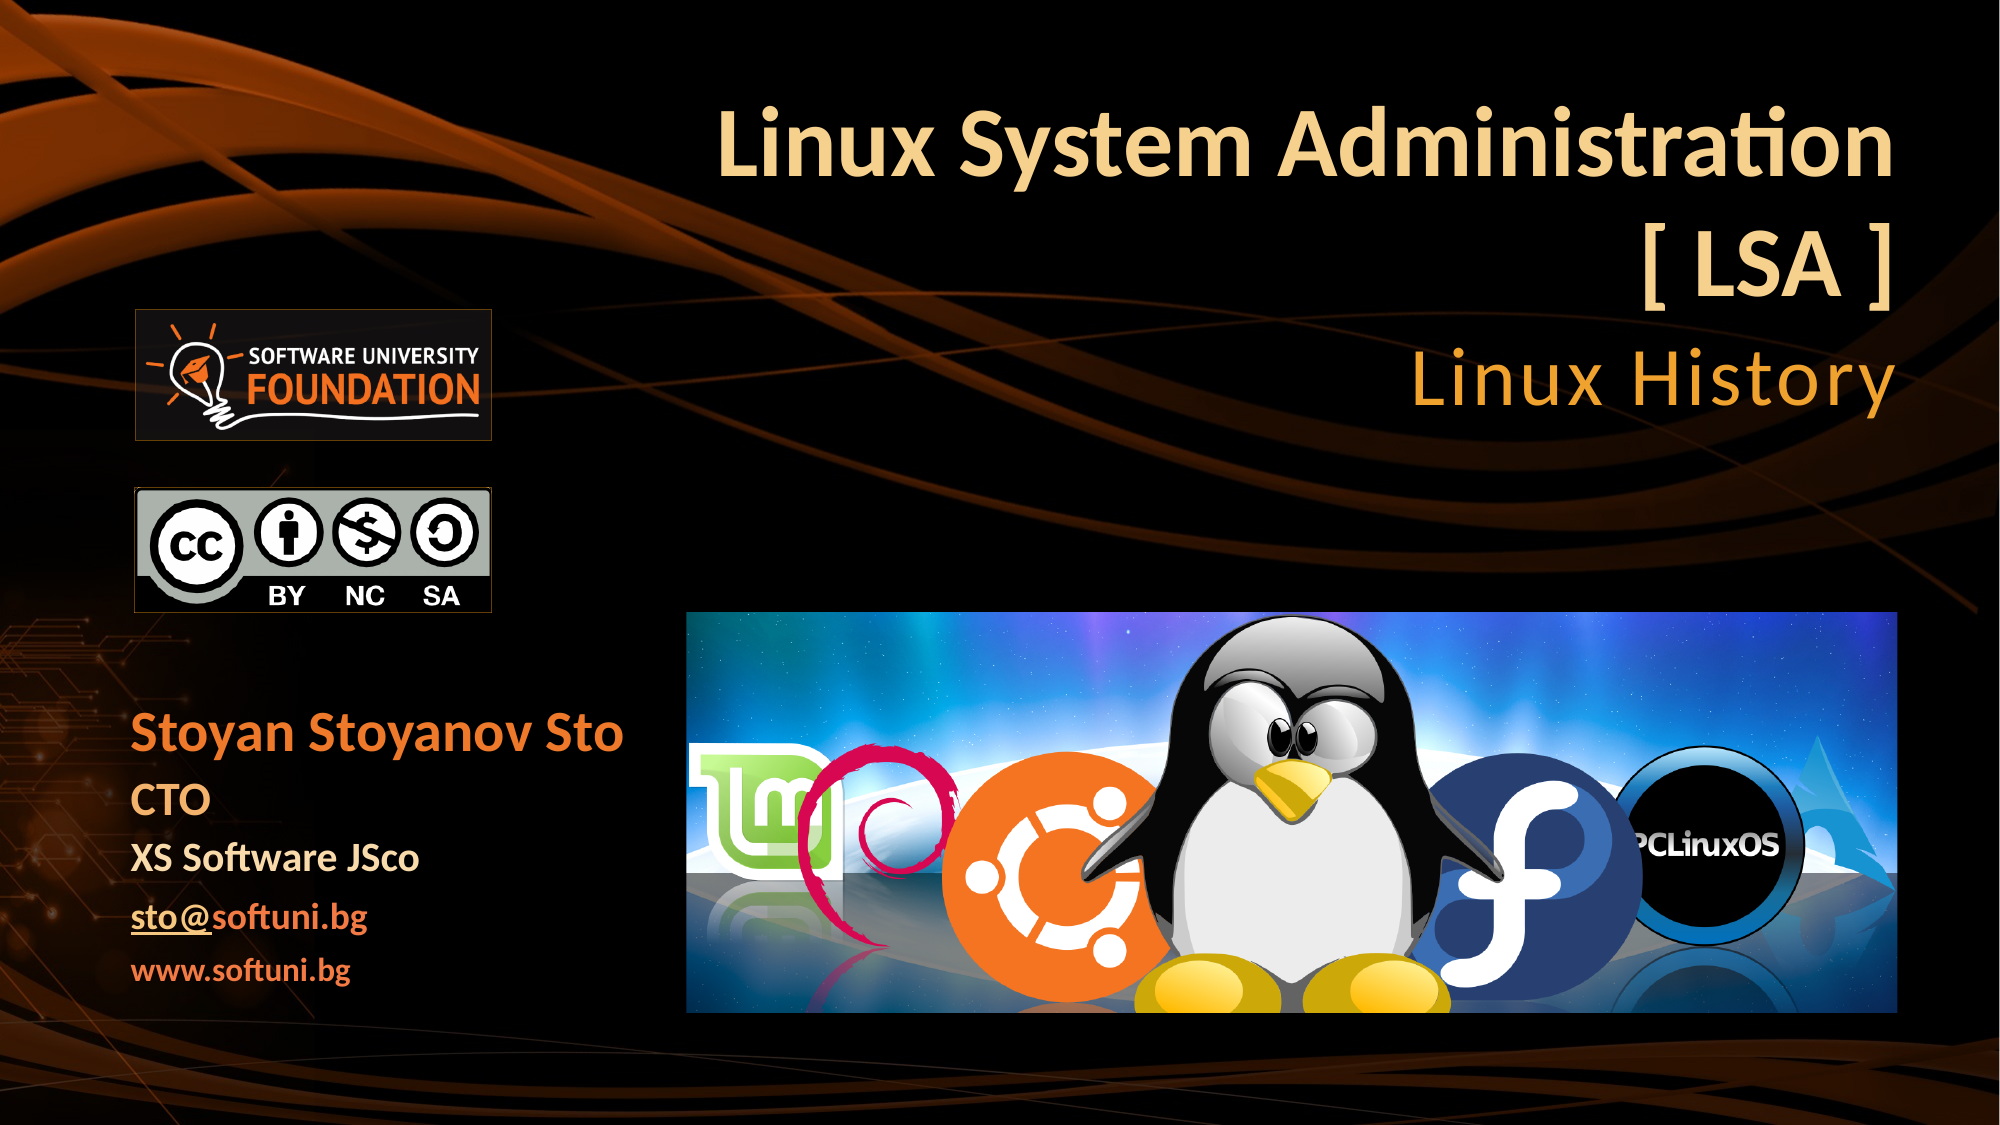

# Linux System Administration [ LSA ]
Linux History
Stoyan Stoyanov Sto
CTO
XS Software JSco
sto@softuni.bg
www.softuni.bg